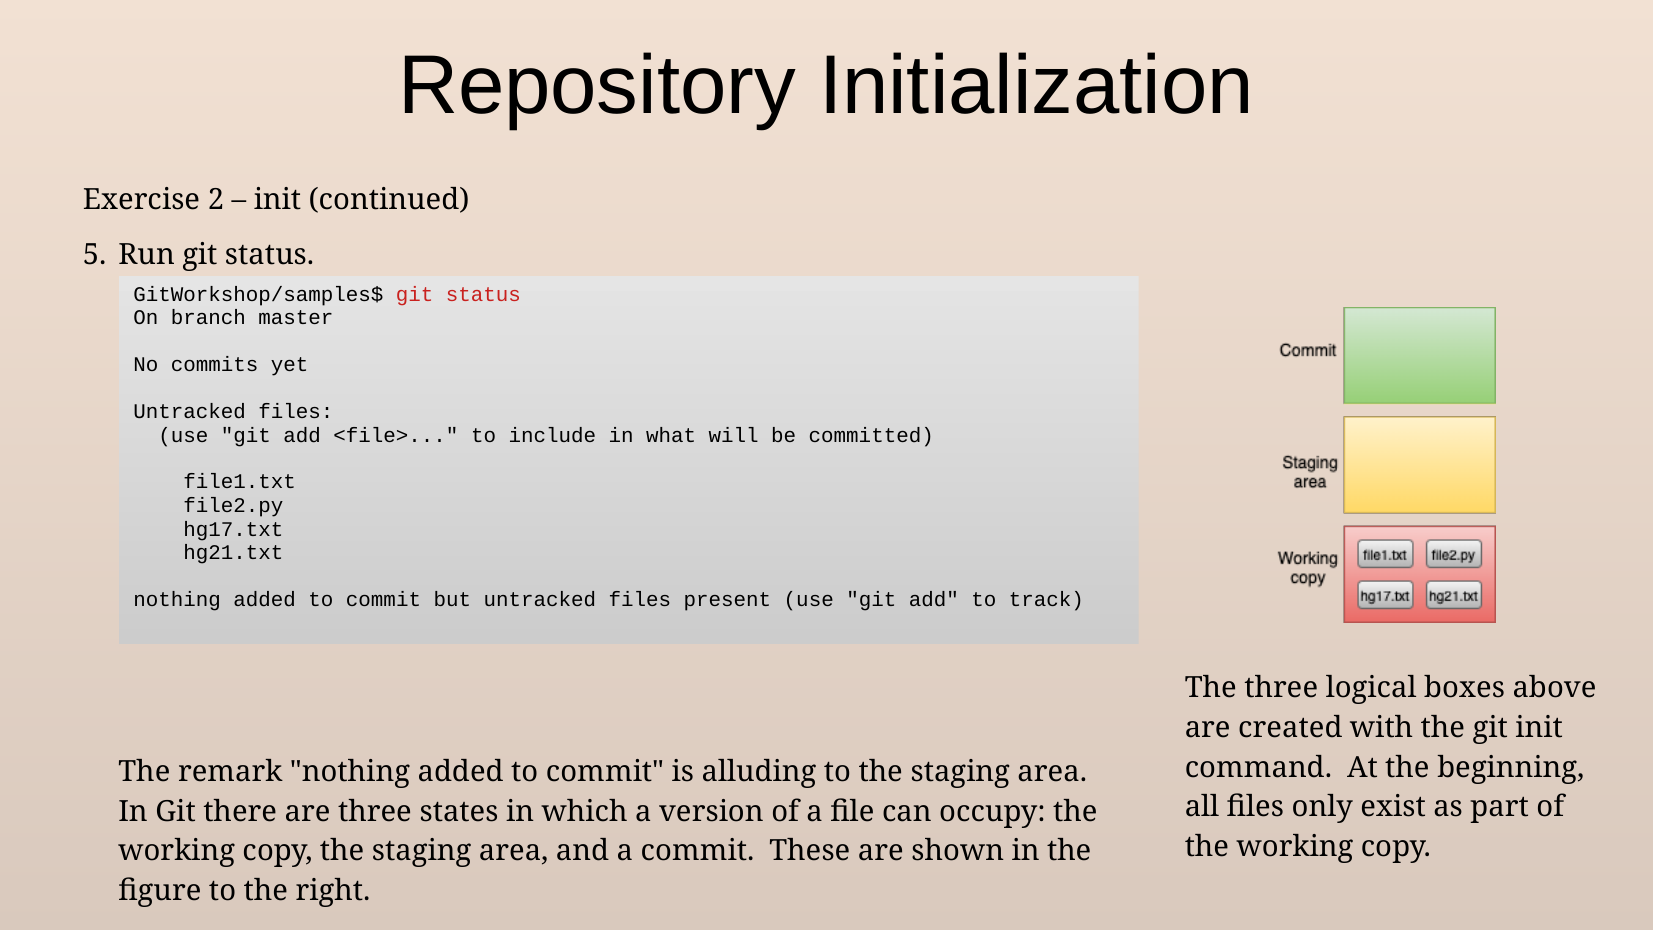

# Repository Initialization
Exercise 2 – init (continued)
Run git status.
The remark "nothing added to commit" is alluding to the staging area. In Git there are three states in which a version of a file can occupy: the working copy, the staging area, and a commit. These are shown in the figure to the right.
The working copy of a file is the one in your directory that you can see and edit. The staging area is a version of a file that is to be committed in the next commit action. Committed versions of the file are in the commit state. These are preserved in the commit history.
GitWorkshop/samples$ git status
On branch master
No commits yet
Untracked files:
 (use "git add <file>..." to include in what will be committed)
 file1.txt
 file2.py
 hg17.txt
 hg21.txt
nothing added to commit but untracked files present (use "git add" to track)
The three logical boxes above are created with the git init command. At the beginning, all files only exist as part of the working copy.